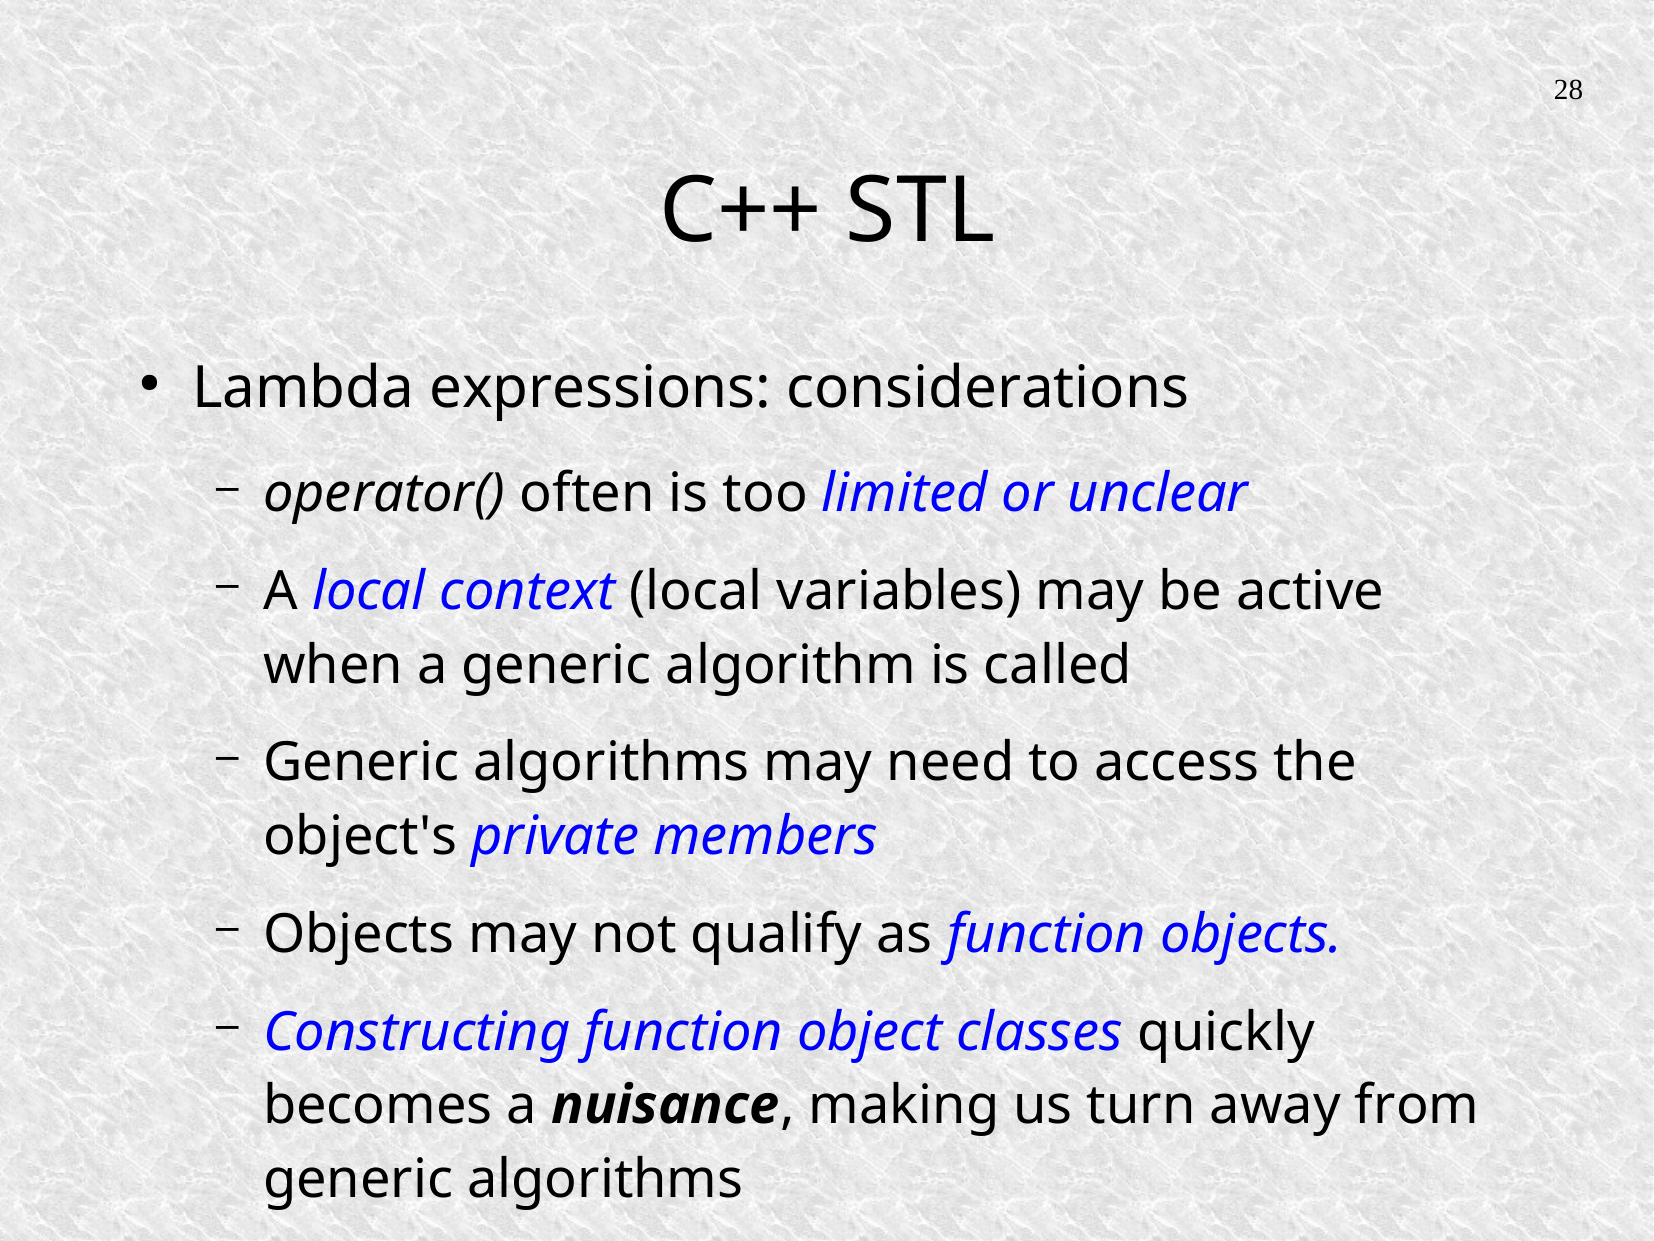

28
# C++ STL
Lambda expressions: considerations
operator() often is too limited or unclear
A local context (local variables) may be active when a generic algorithm is called
Generic algorithms may need to access the object's private members
Objects may not qualify as function objects.
Constructing function object classes quickly becomes a nuisance, making us turn away from generic algorithms